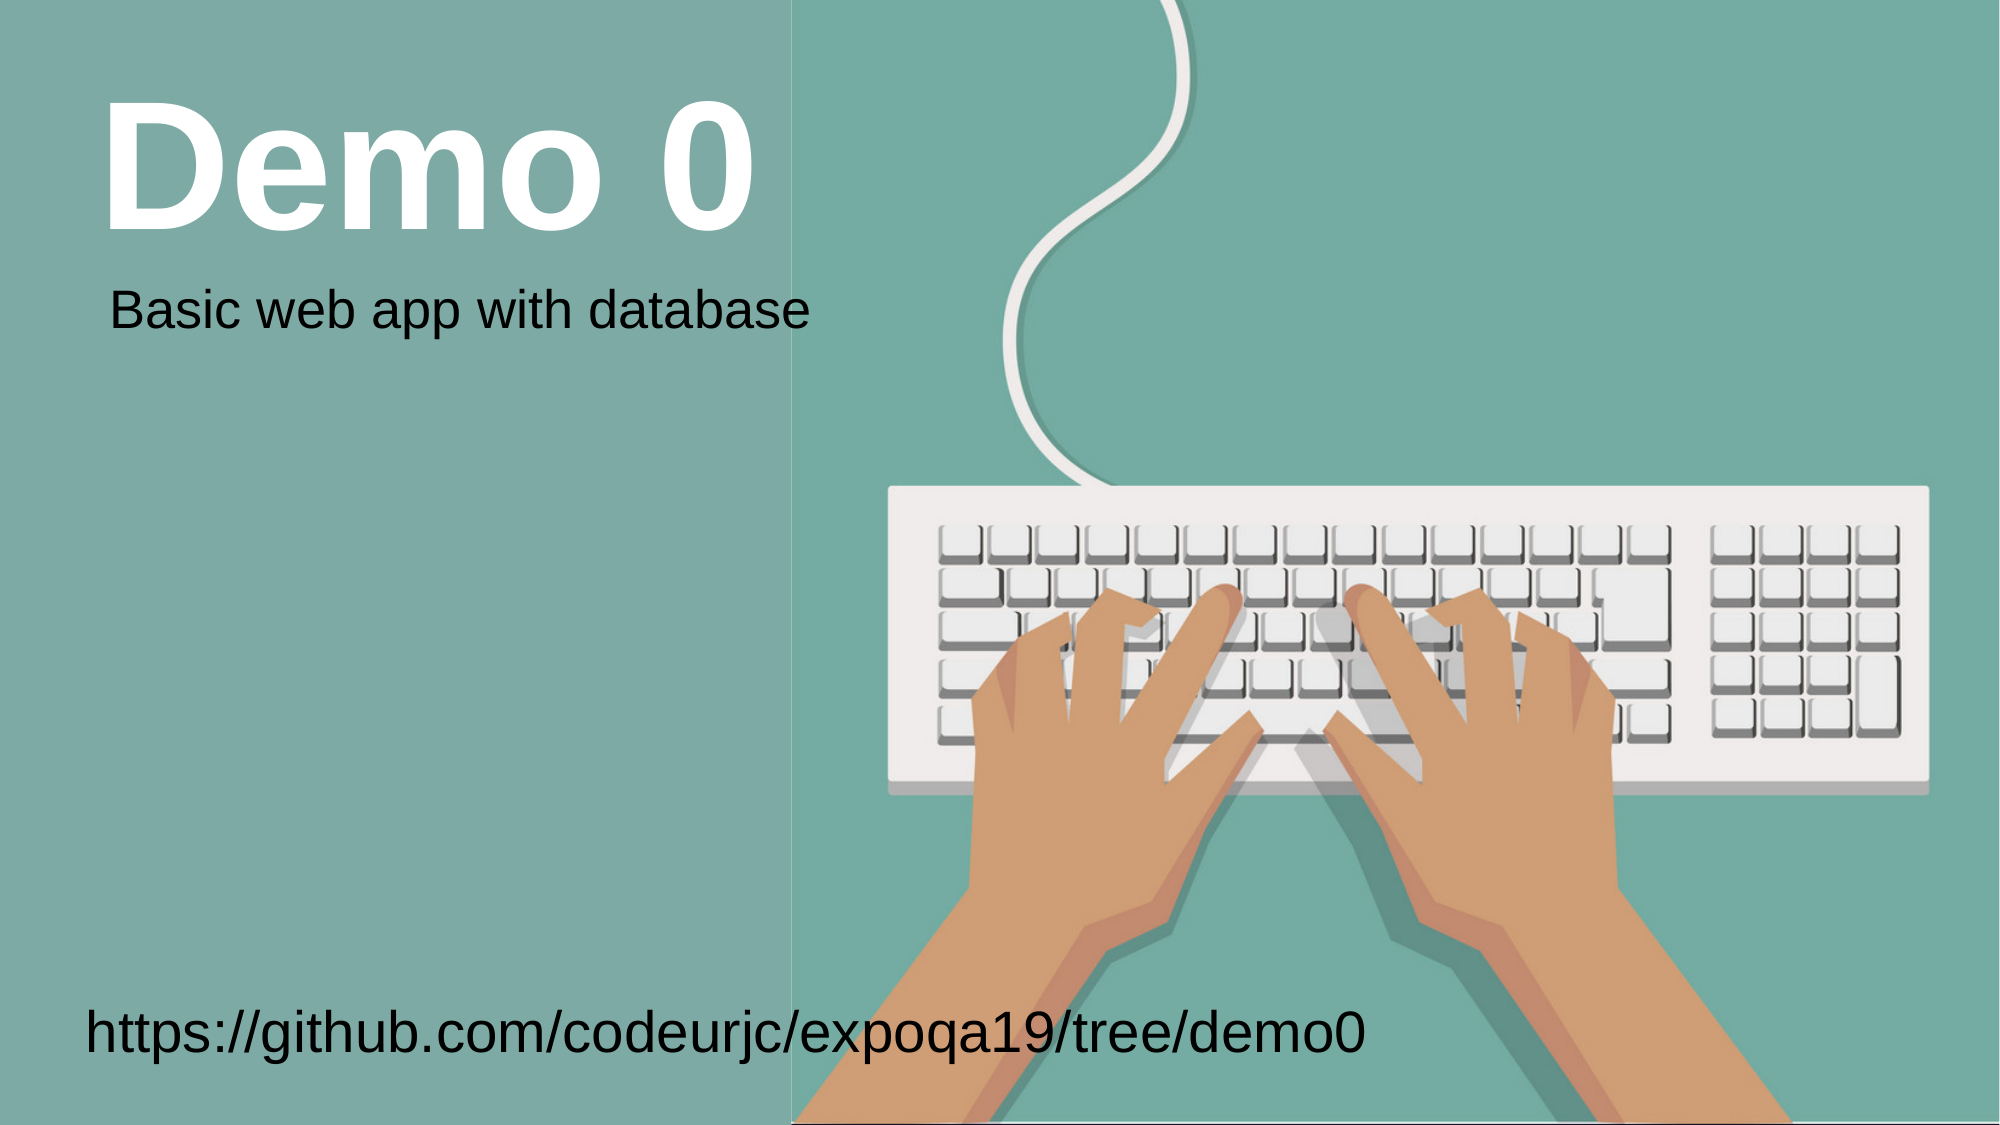

# Demo 0
Basic web app with database
https://github.com/codeurjc/expoqa19/tree/demo0